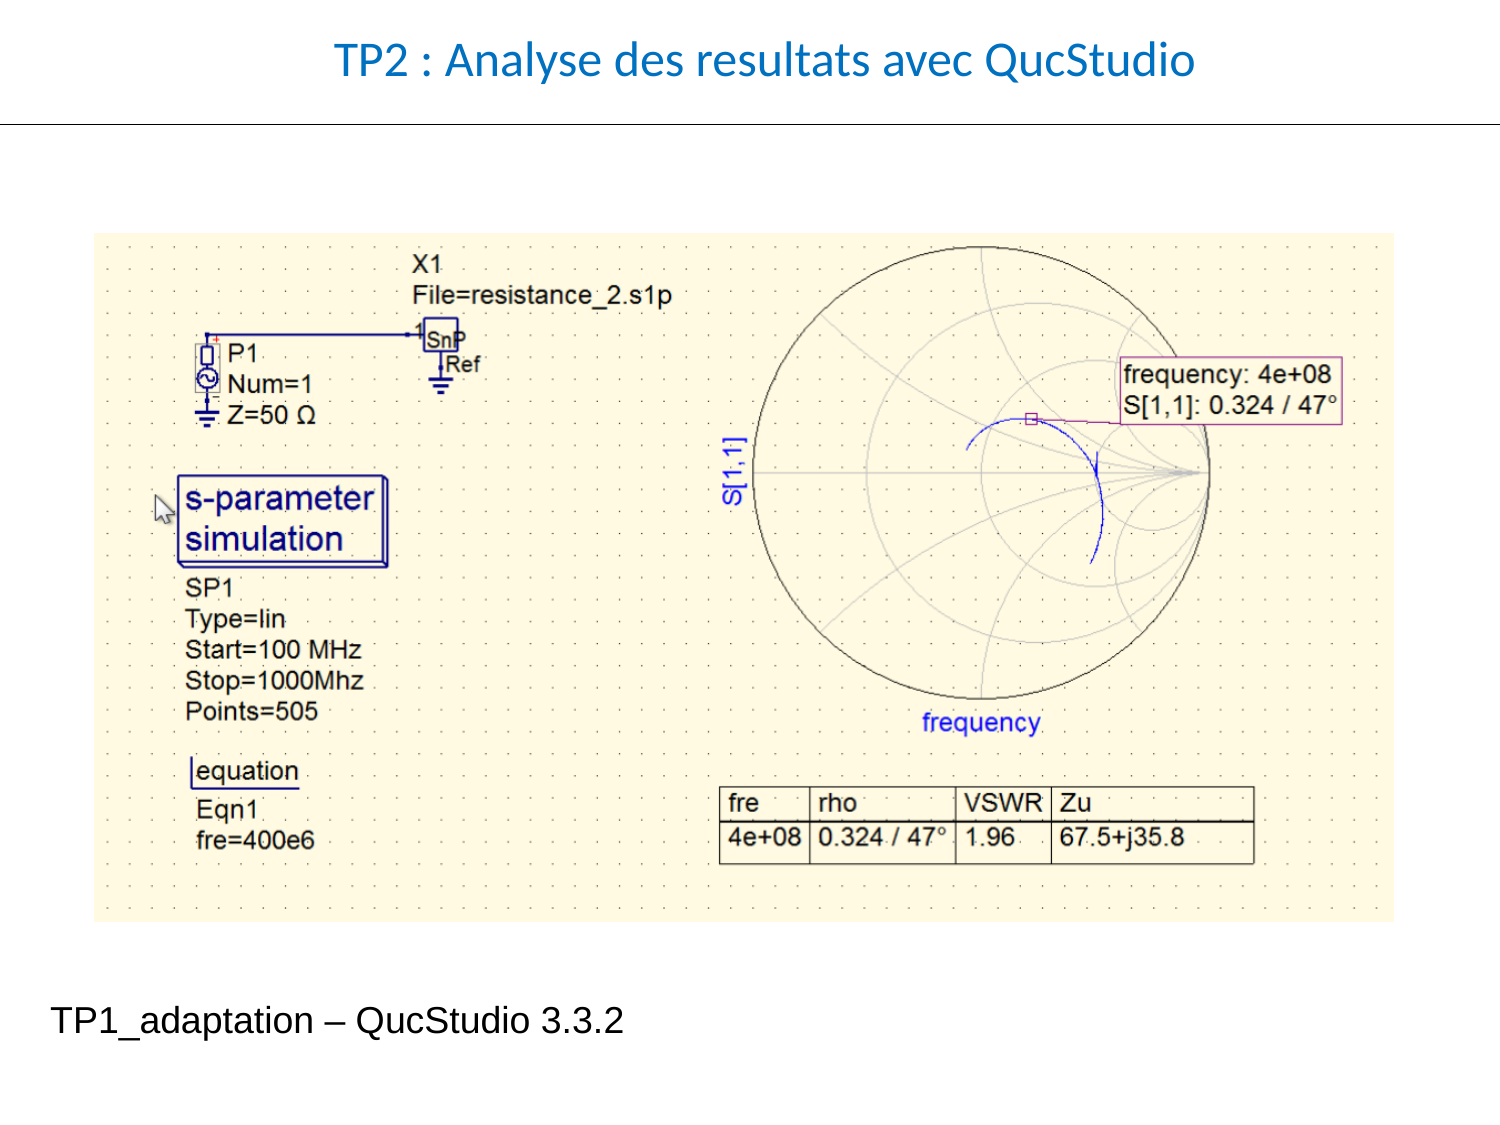

TP2 : Analyse des resultats avec QucStudio
TP1_adaptation – QucStudio 3.3.2